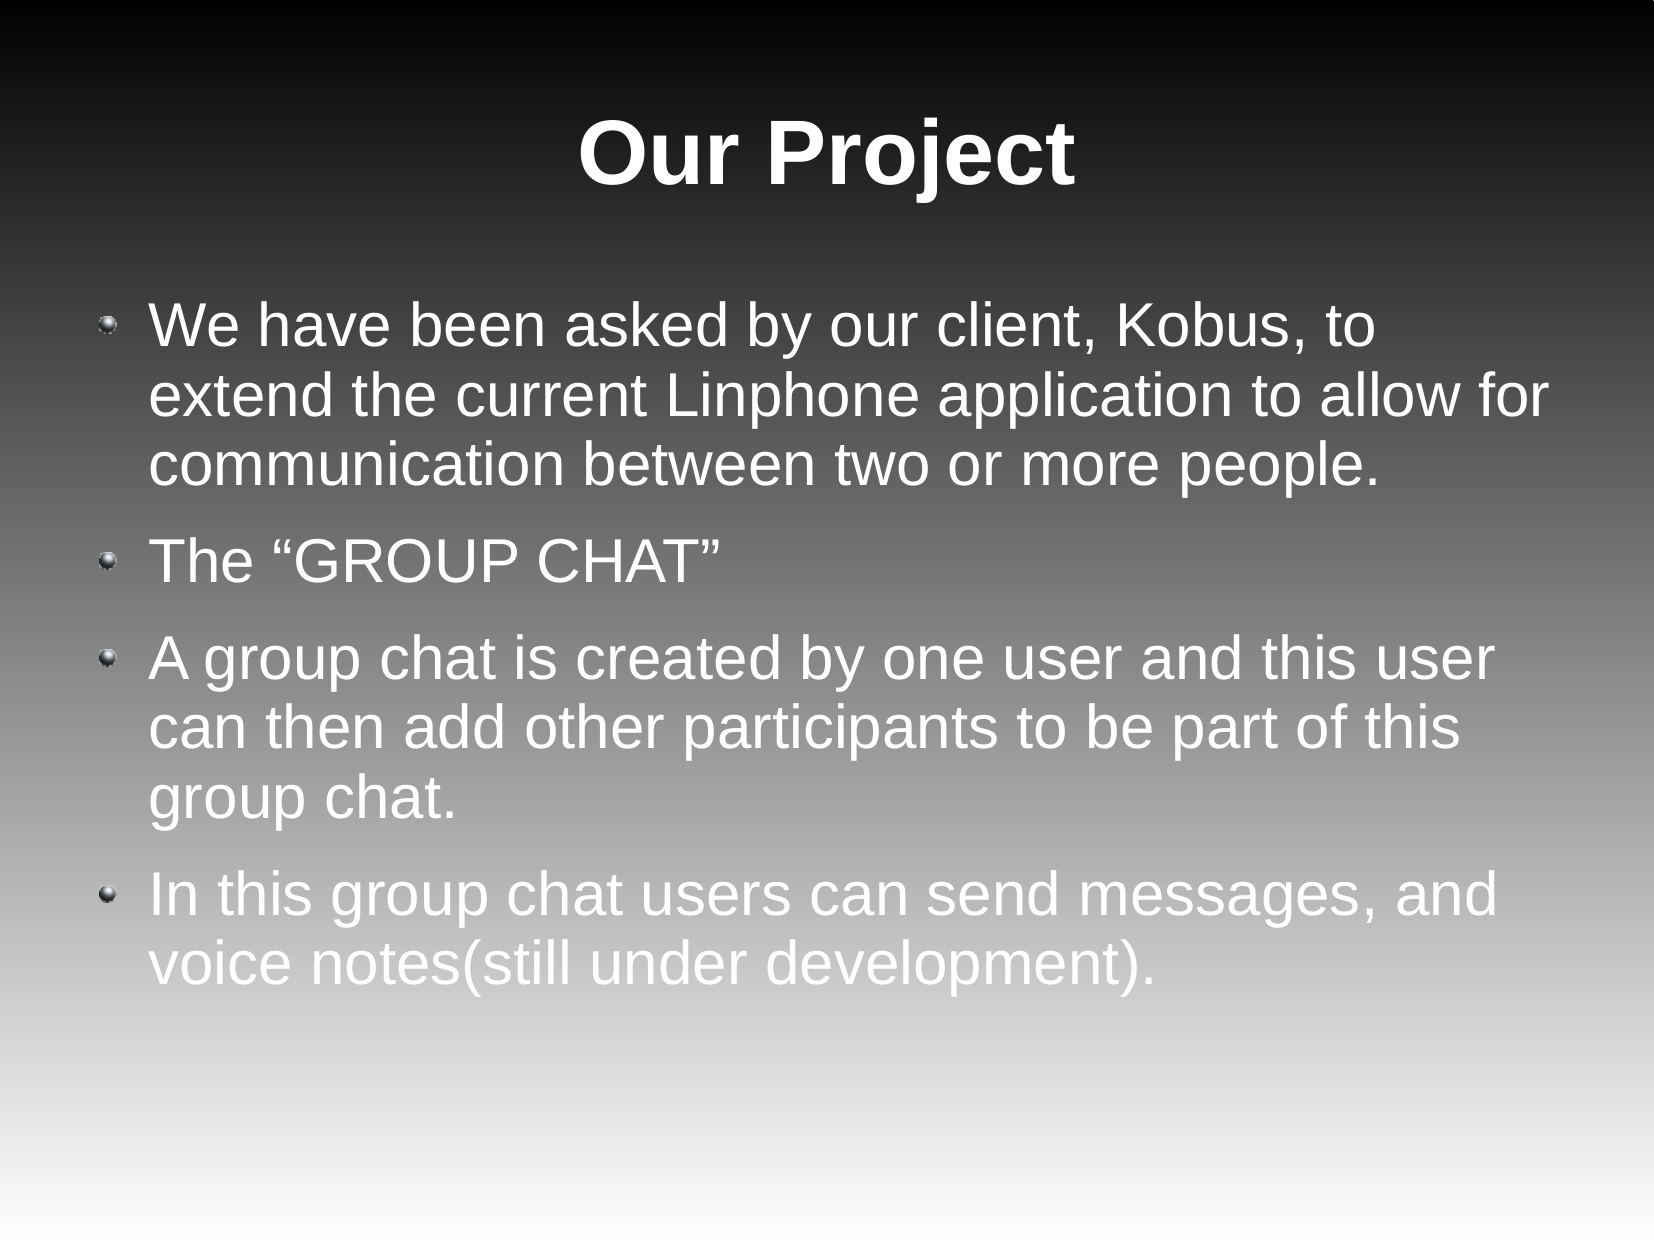

# Our Project
We have been asked by our client, Kobus, to extend the current Linphone application to allow for communication between two or more people.
The “GROUP CHAT”
A group chat is created by one user and this user can then add other participants to be part of this group chat.
In this group chat users can send messages, and voice notes(still under development).